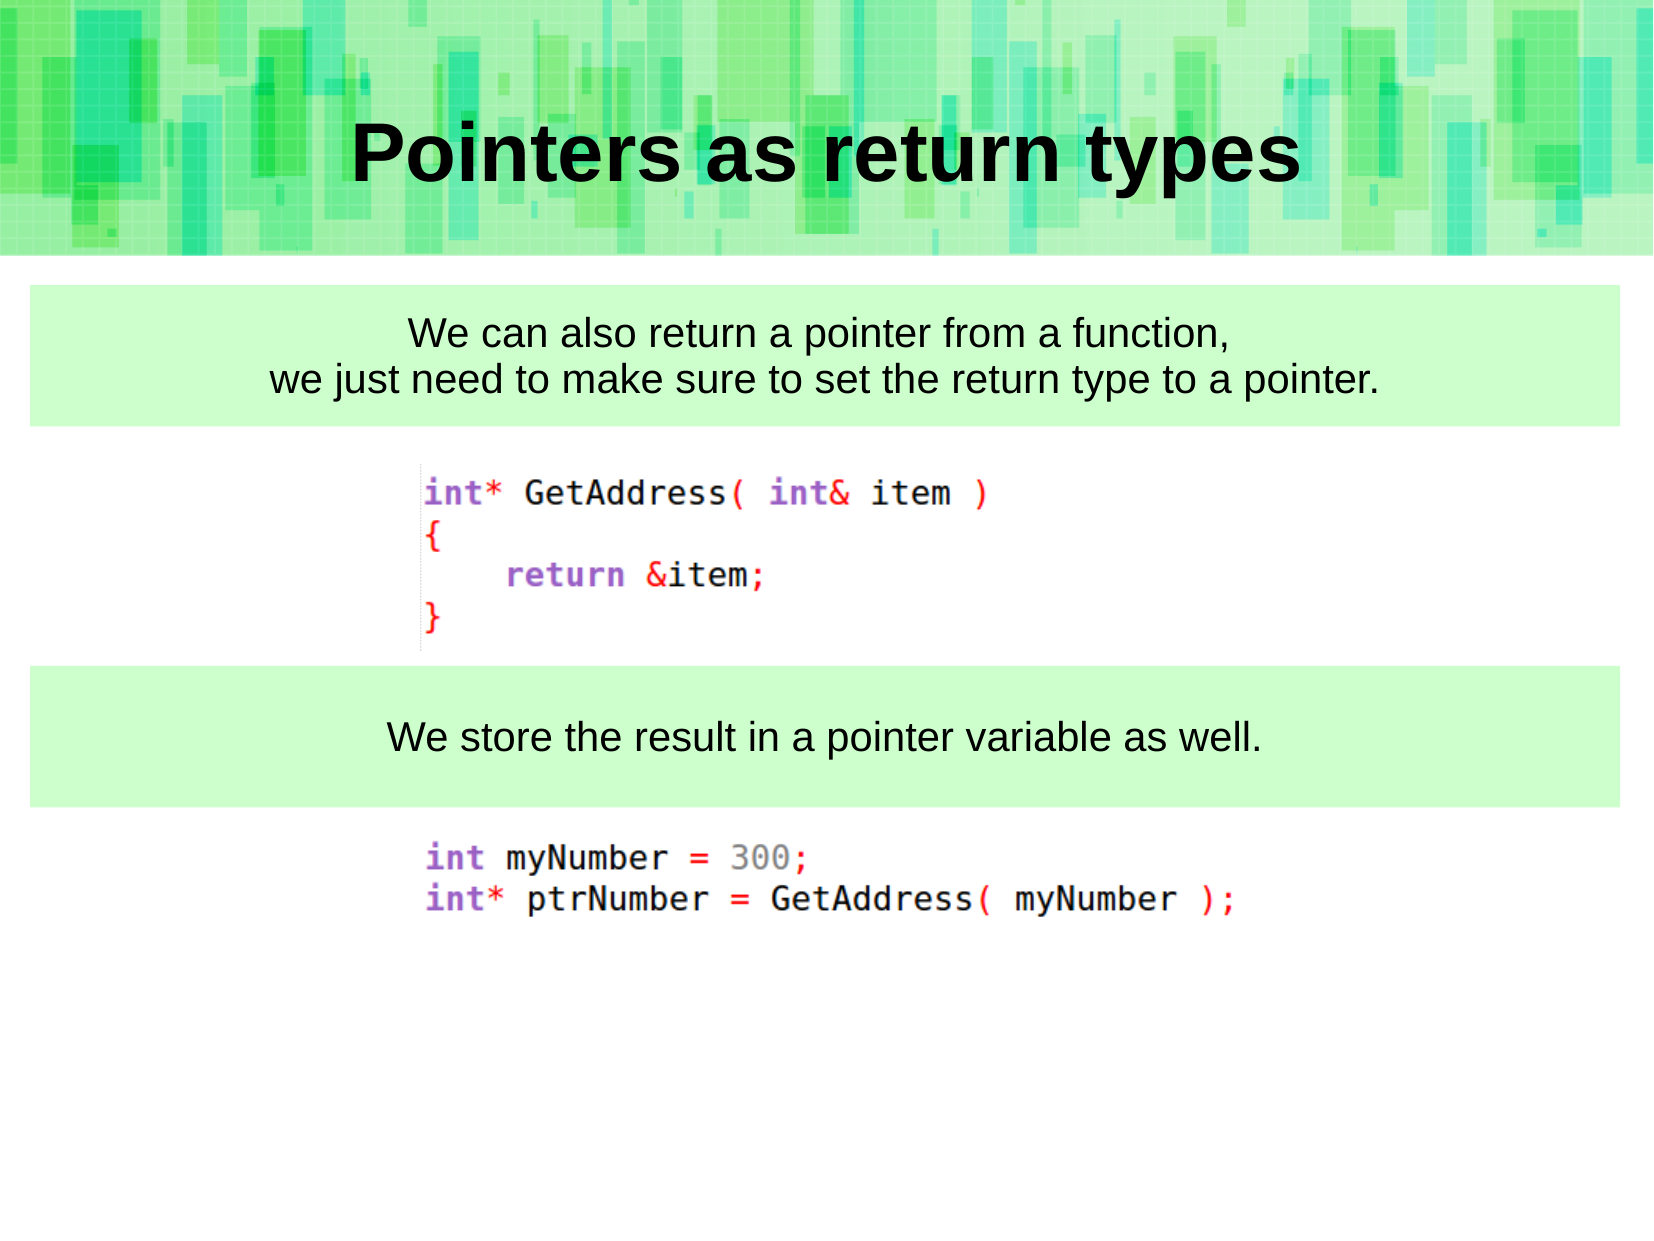

# Pointers as return types
We can also return a pointer from a function,
we just need to make sure to set the return type to a pointer.
We store the result in a pointer variable as well.